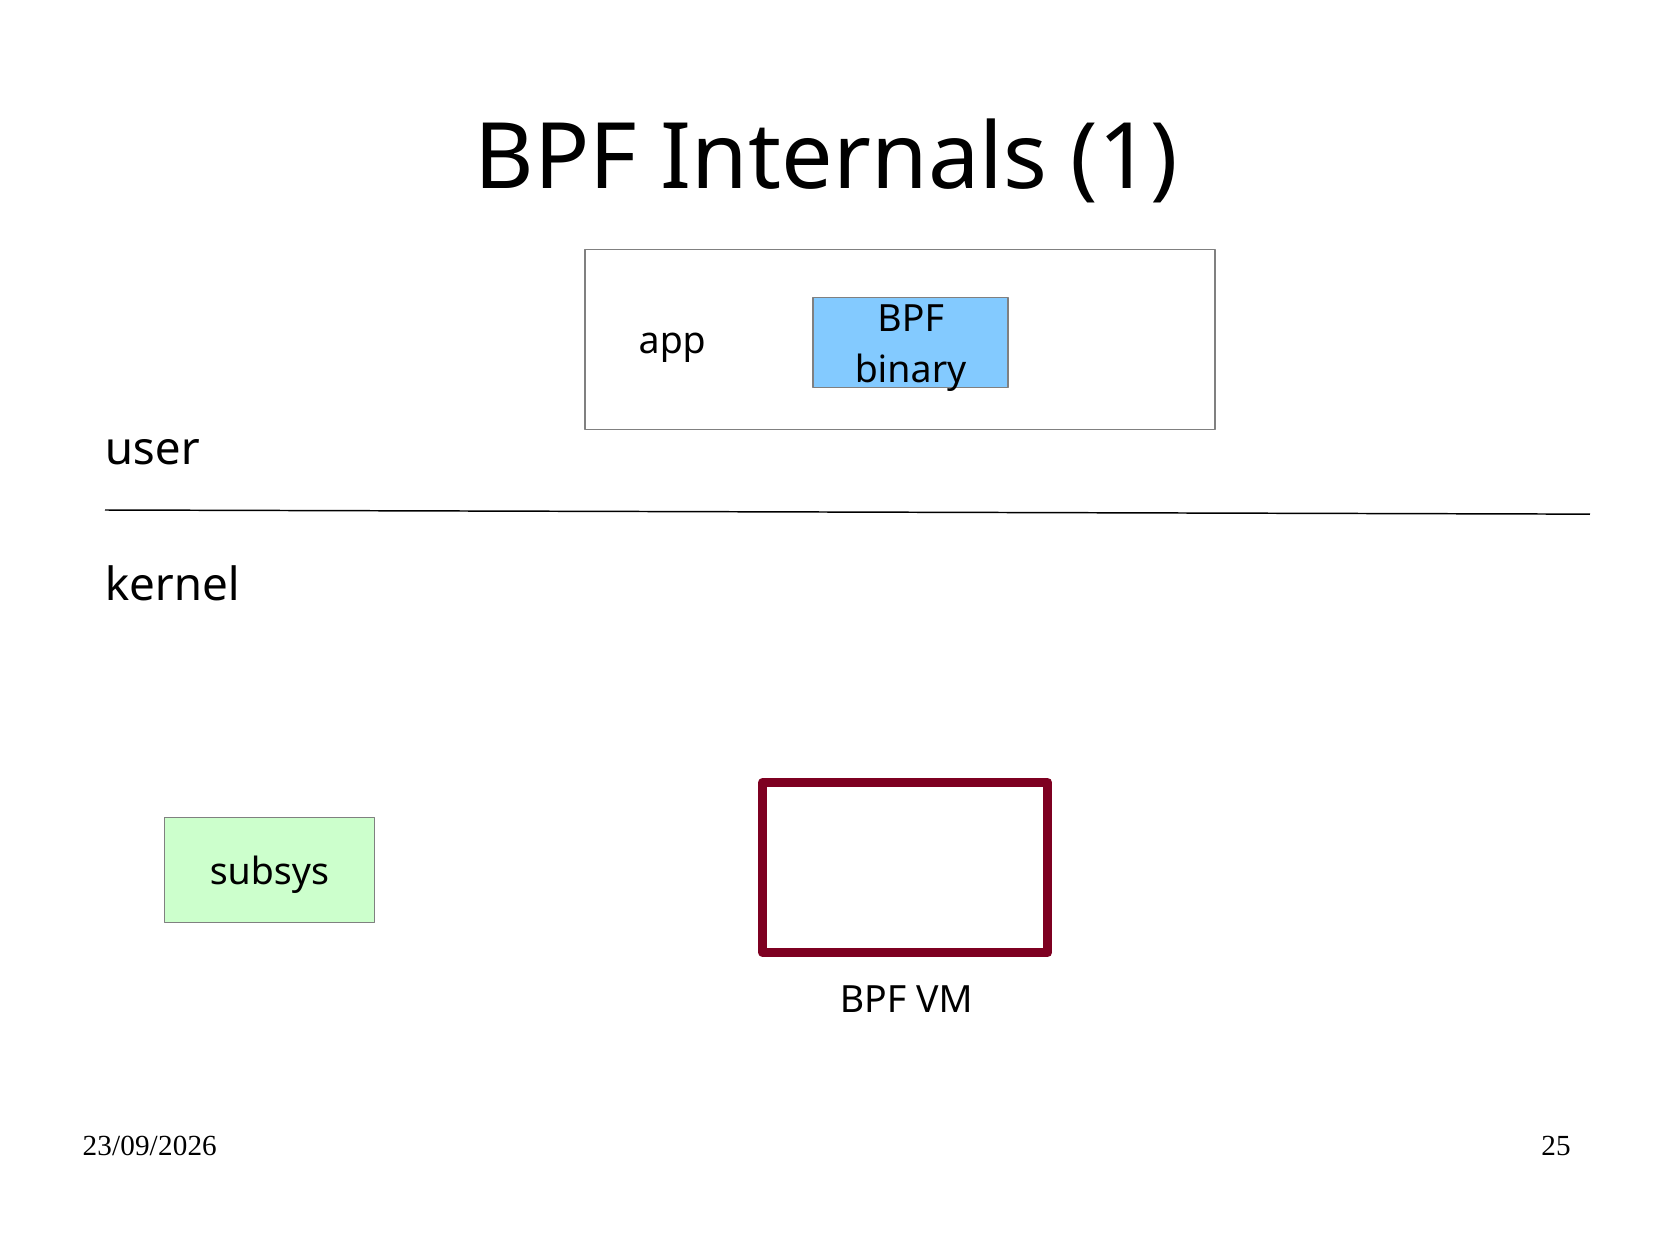

# BPF Internals (1)
 app
BPF
binary
user
kernel
subsys
BPF VM
25